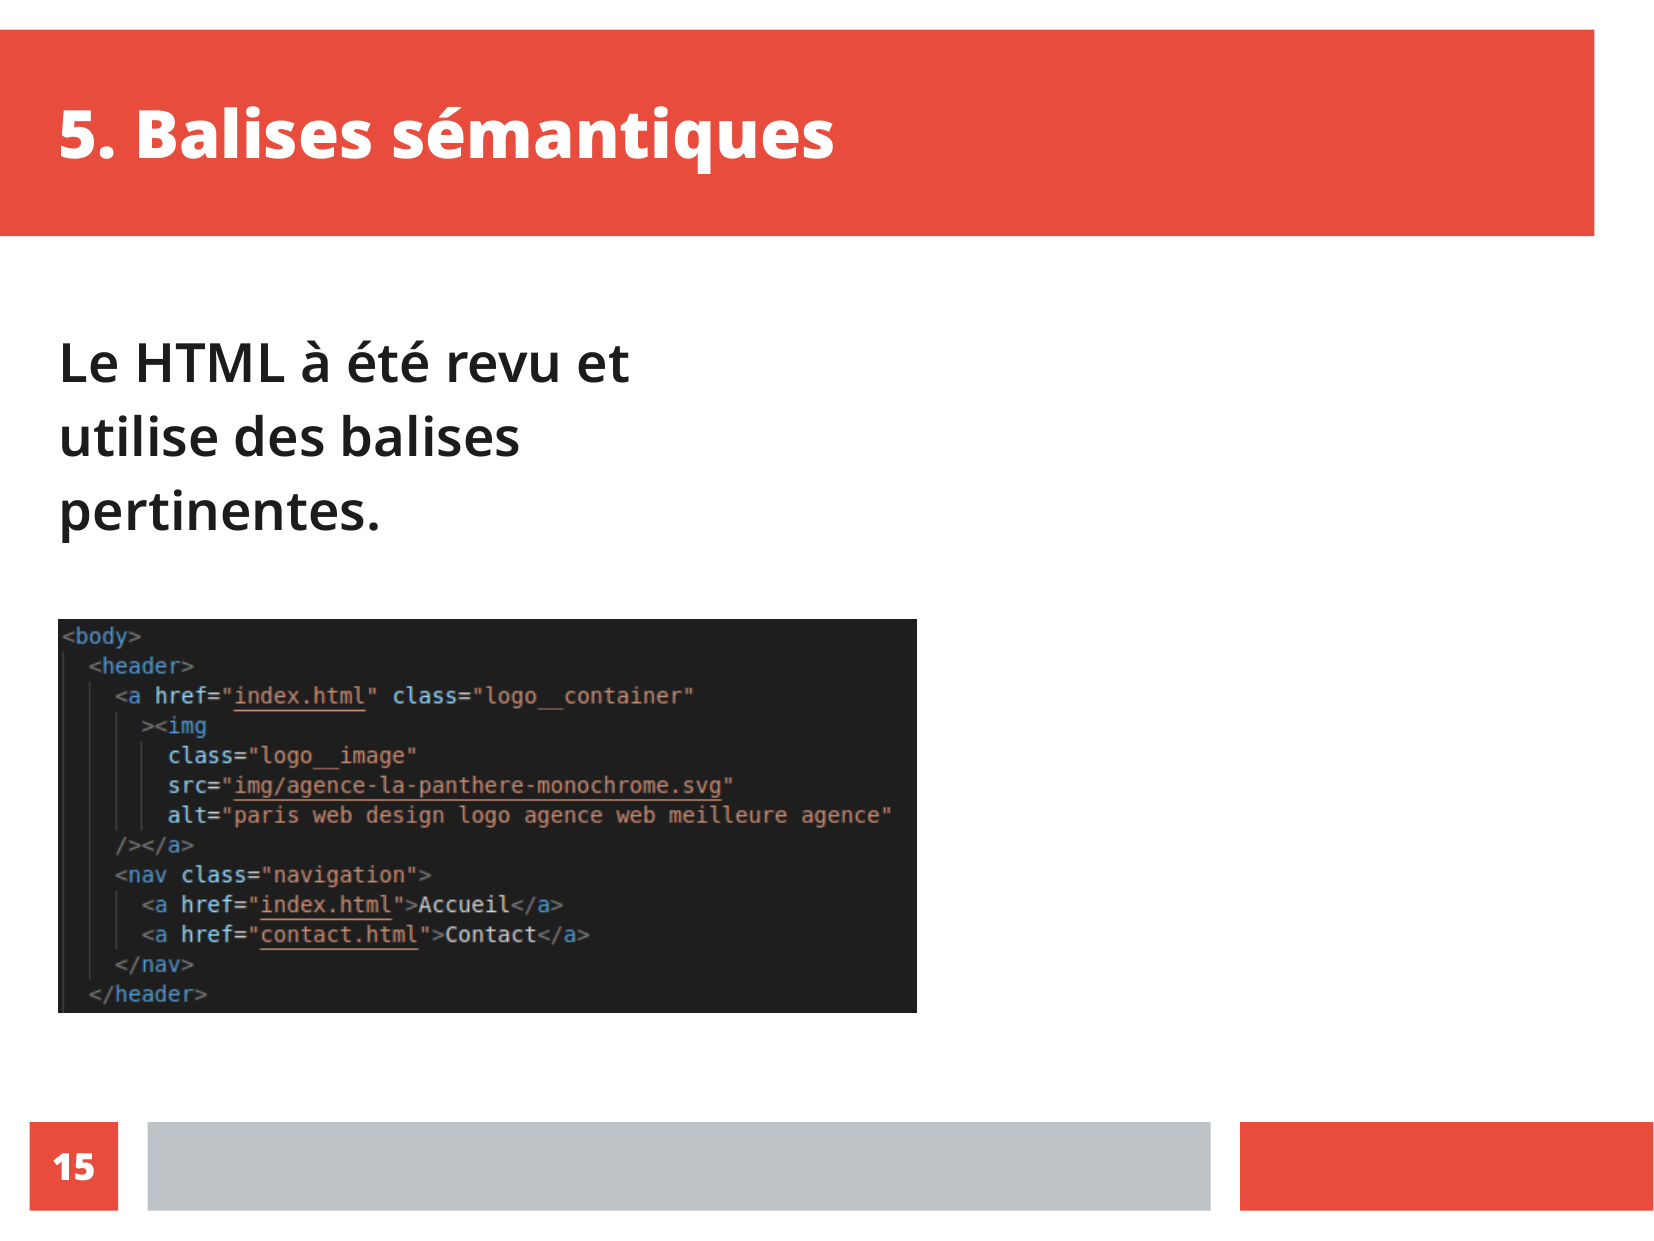

# 5. Balises sémantiques
Le HTML à été revu et utilise des balises pertinentes.
15